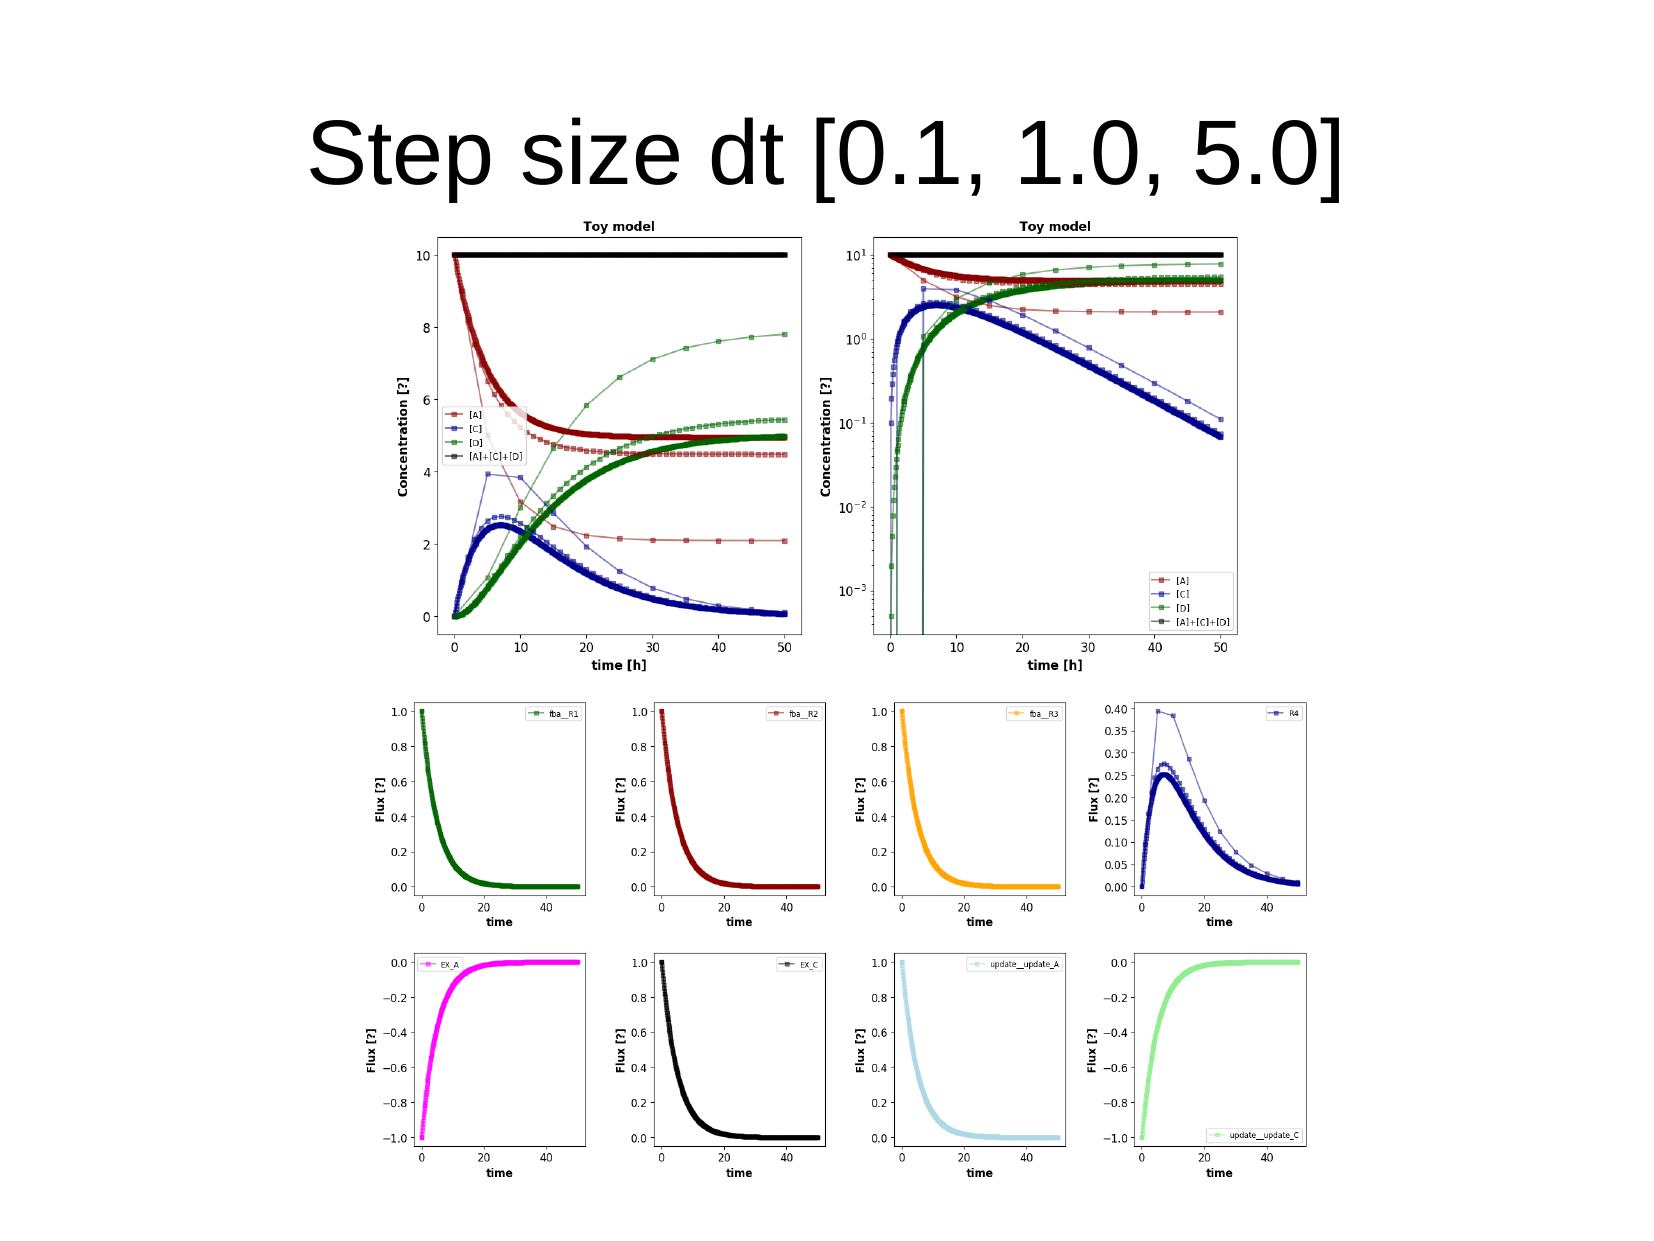

# Step size dt [0.1, 1.0, 5.0]